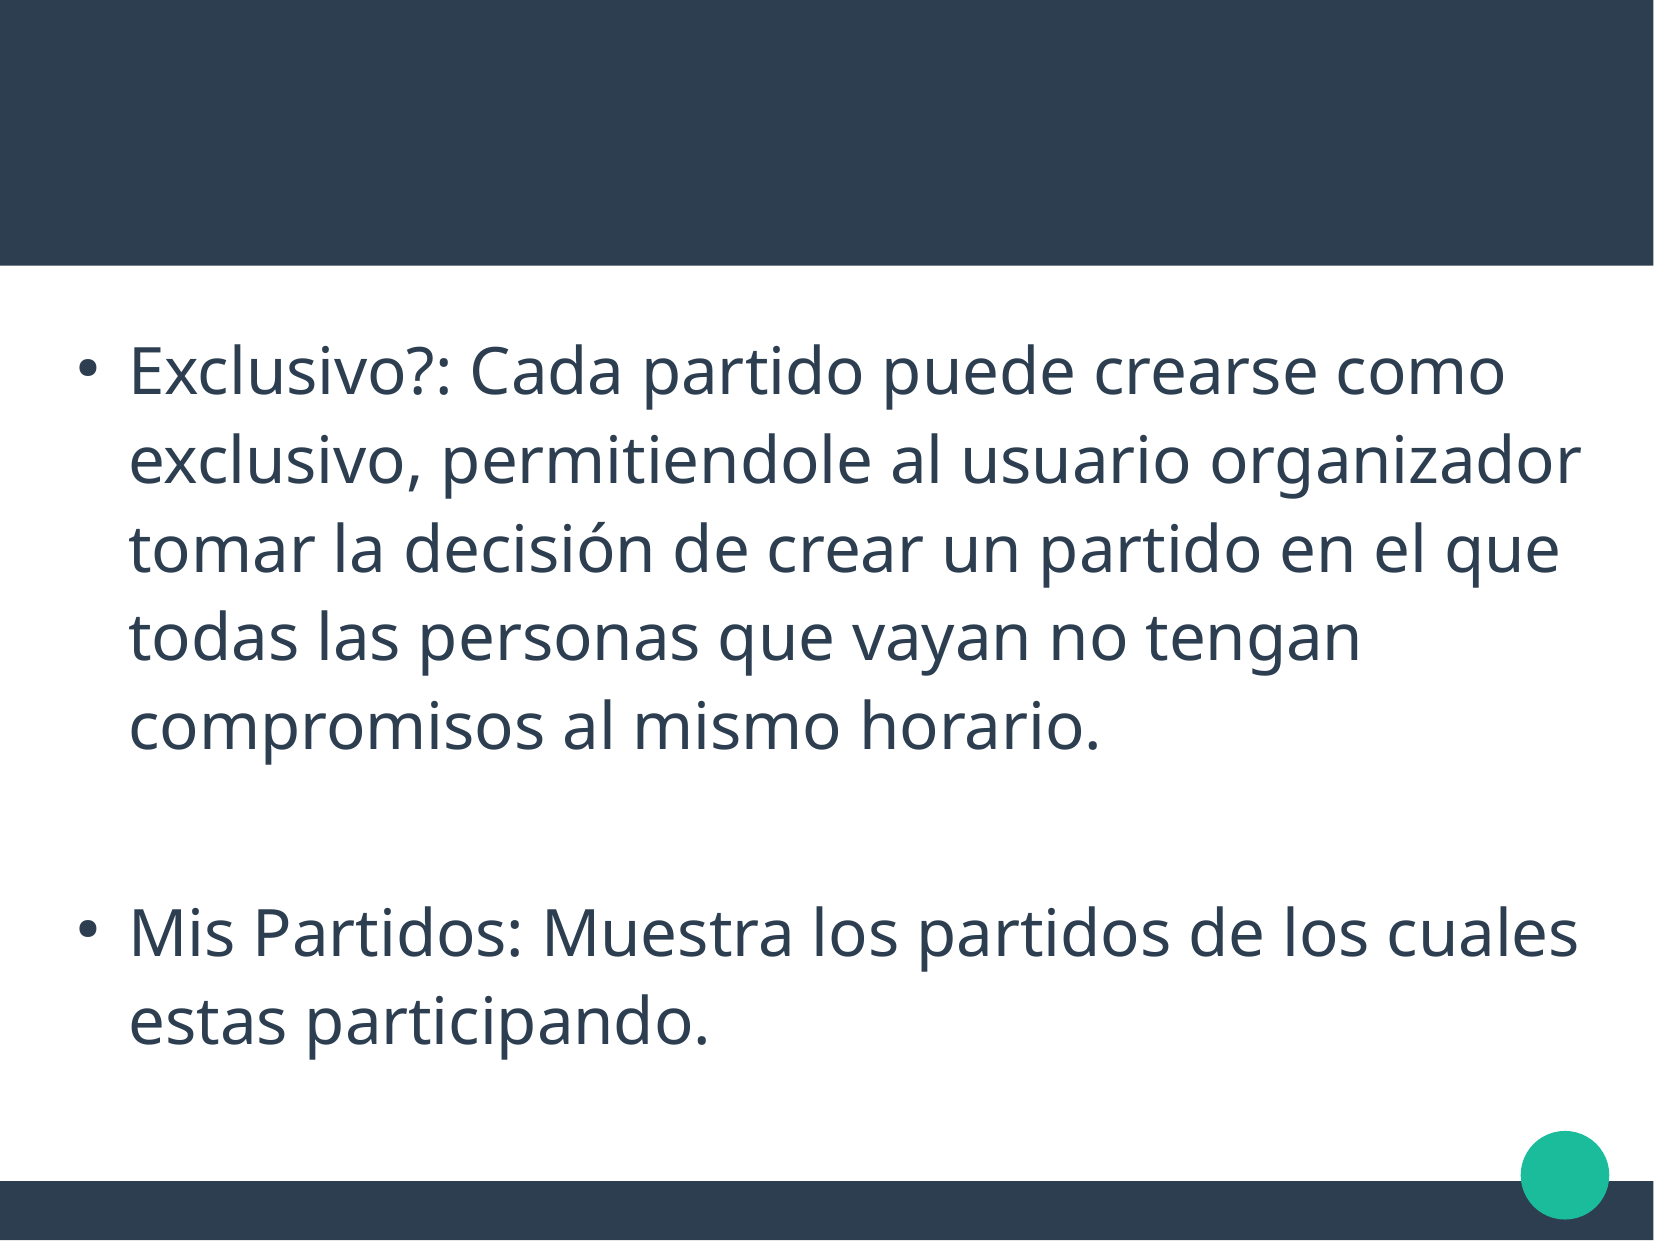

#
Exclusivo?: Cada partido puede crearse como exclusivo, permitiendole al usuario organizador tomar la decisión de crear un partido en el que todas las personas que vayan no tengan compromisos al mismo horario.
Mis Partidos: Muestra los partidos de los cuales estas participando.